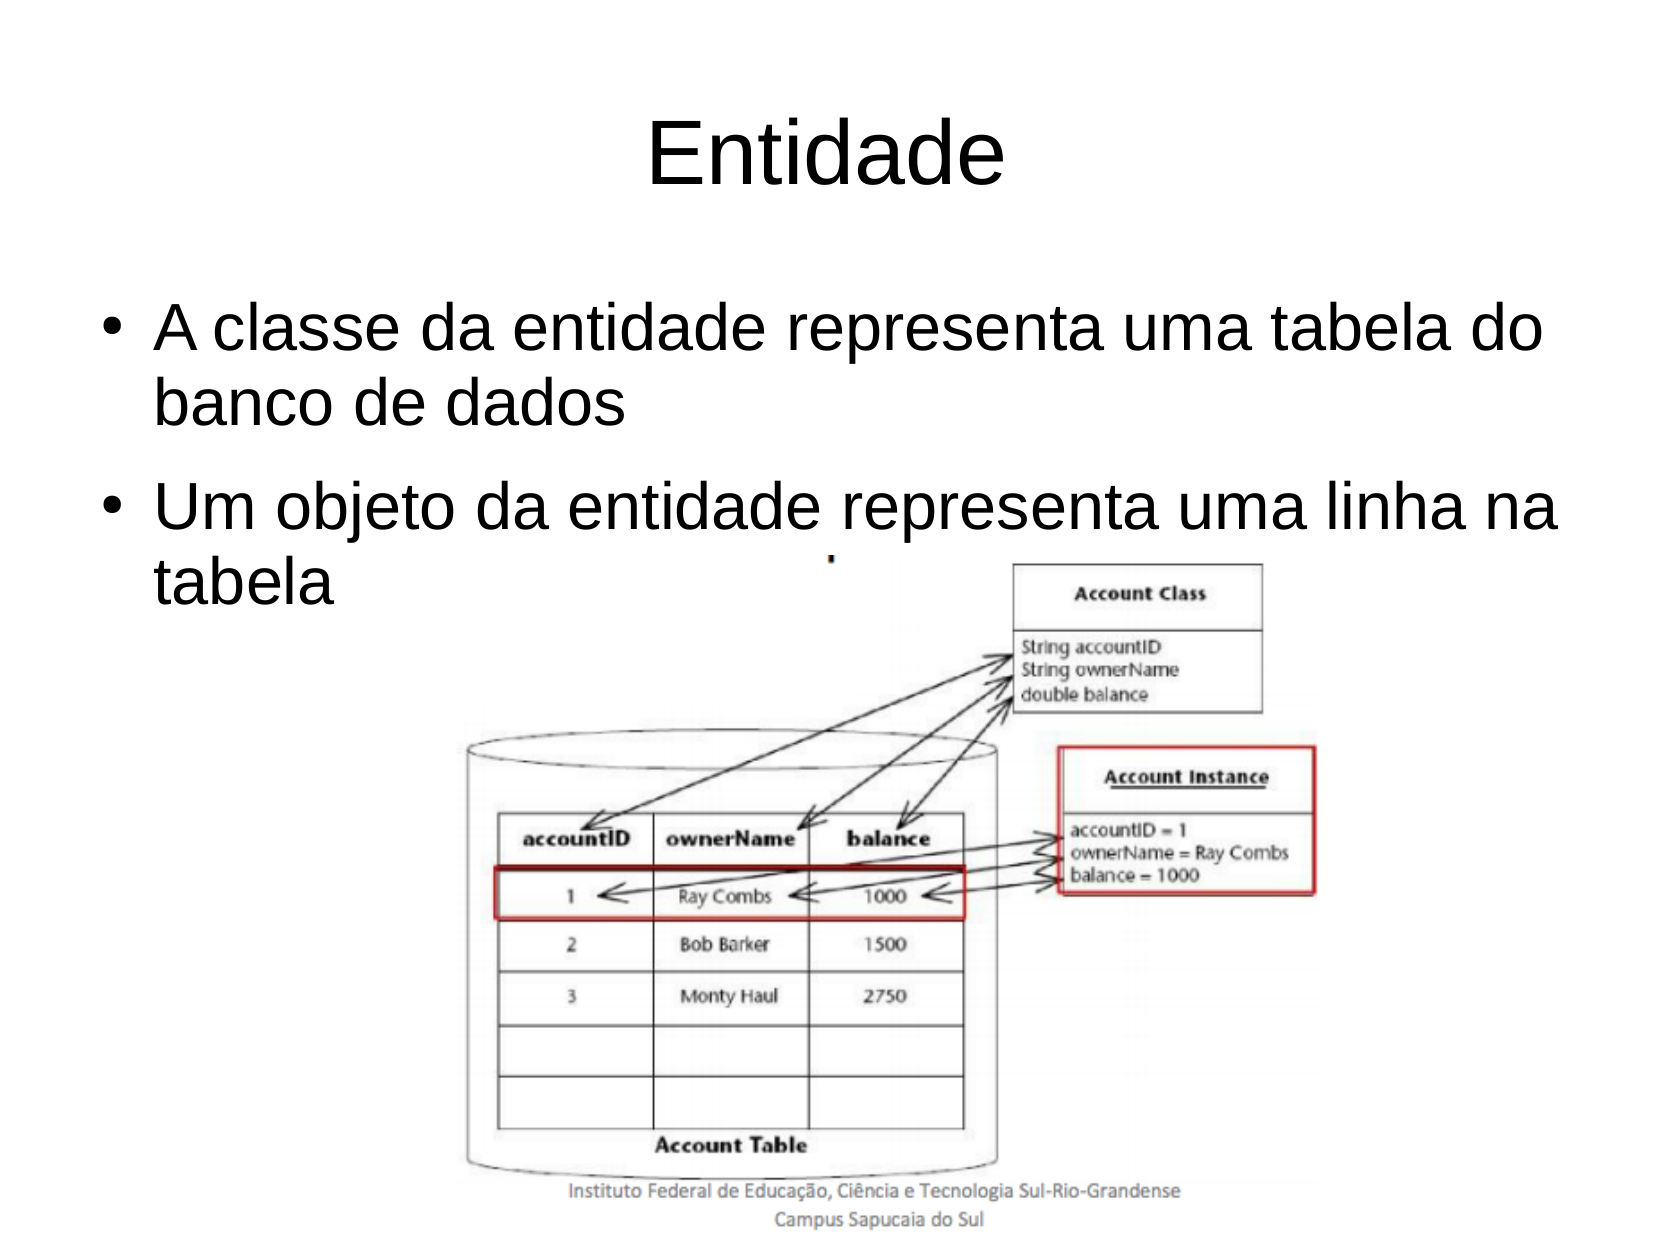

# Entidade
A classe da entidade representa uma tabela do banco de dados
Um objeto da entidade representa uma linha na tabela